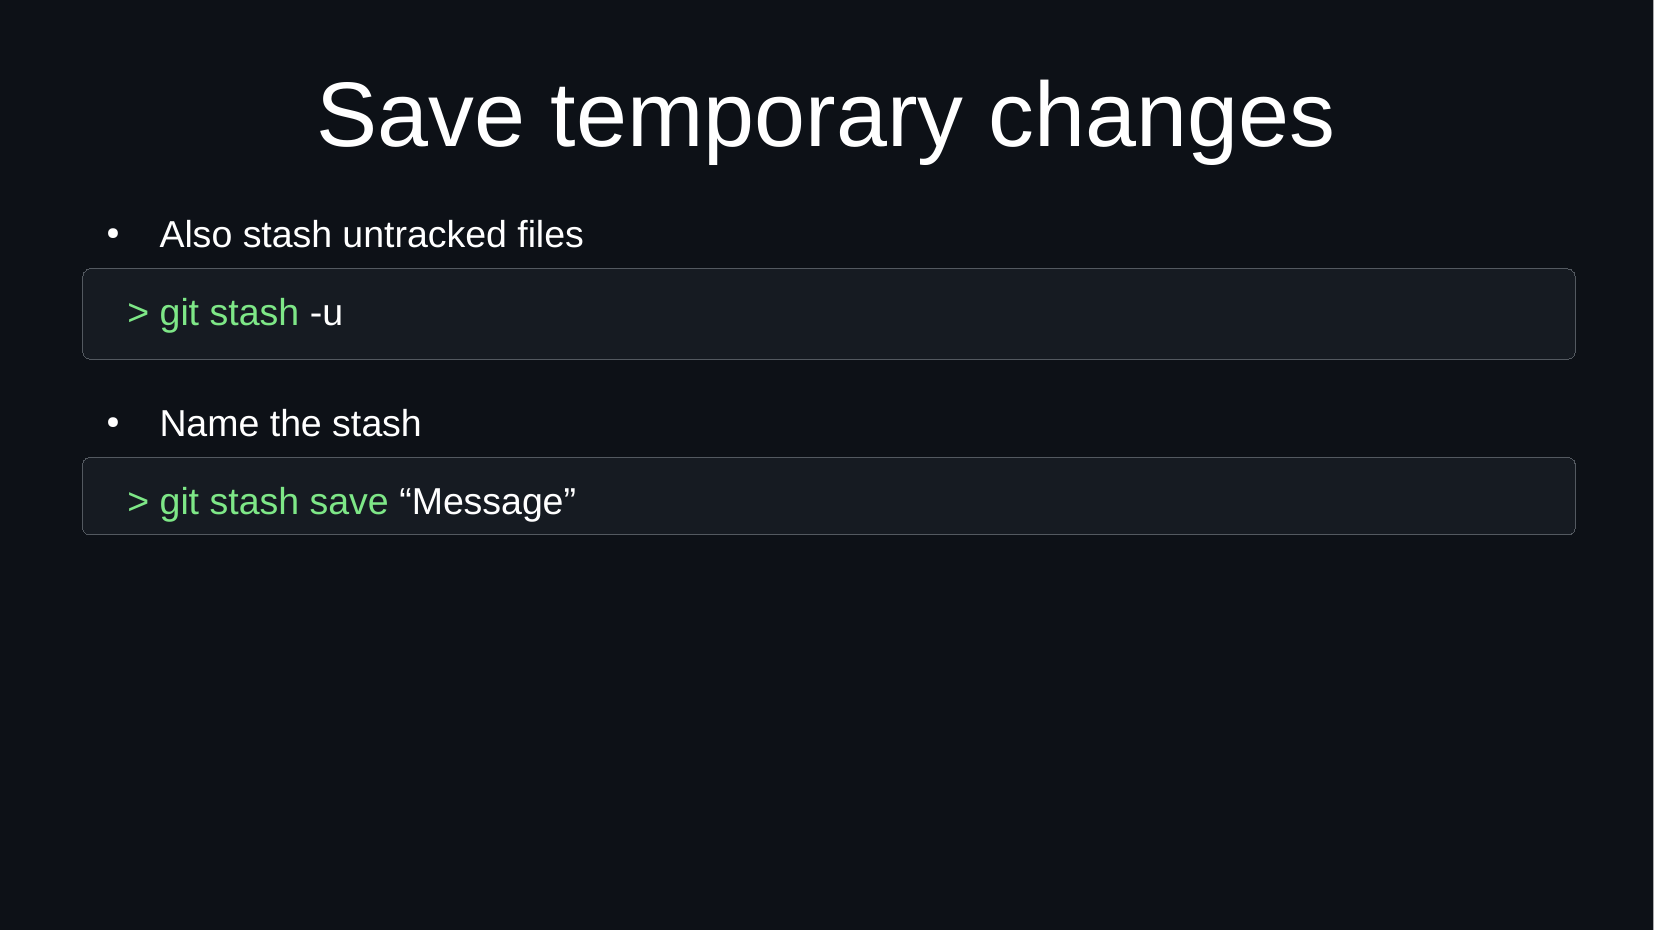

# Save temporary changes
Also stash untracked files
> git stash -u
Name the stash
> git stash save “Message”